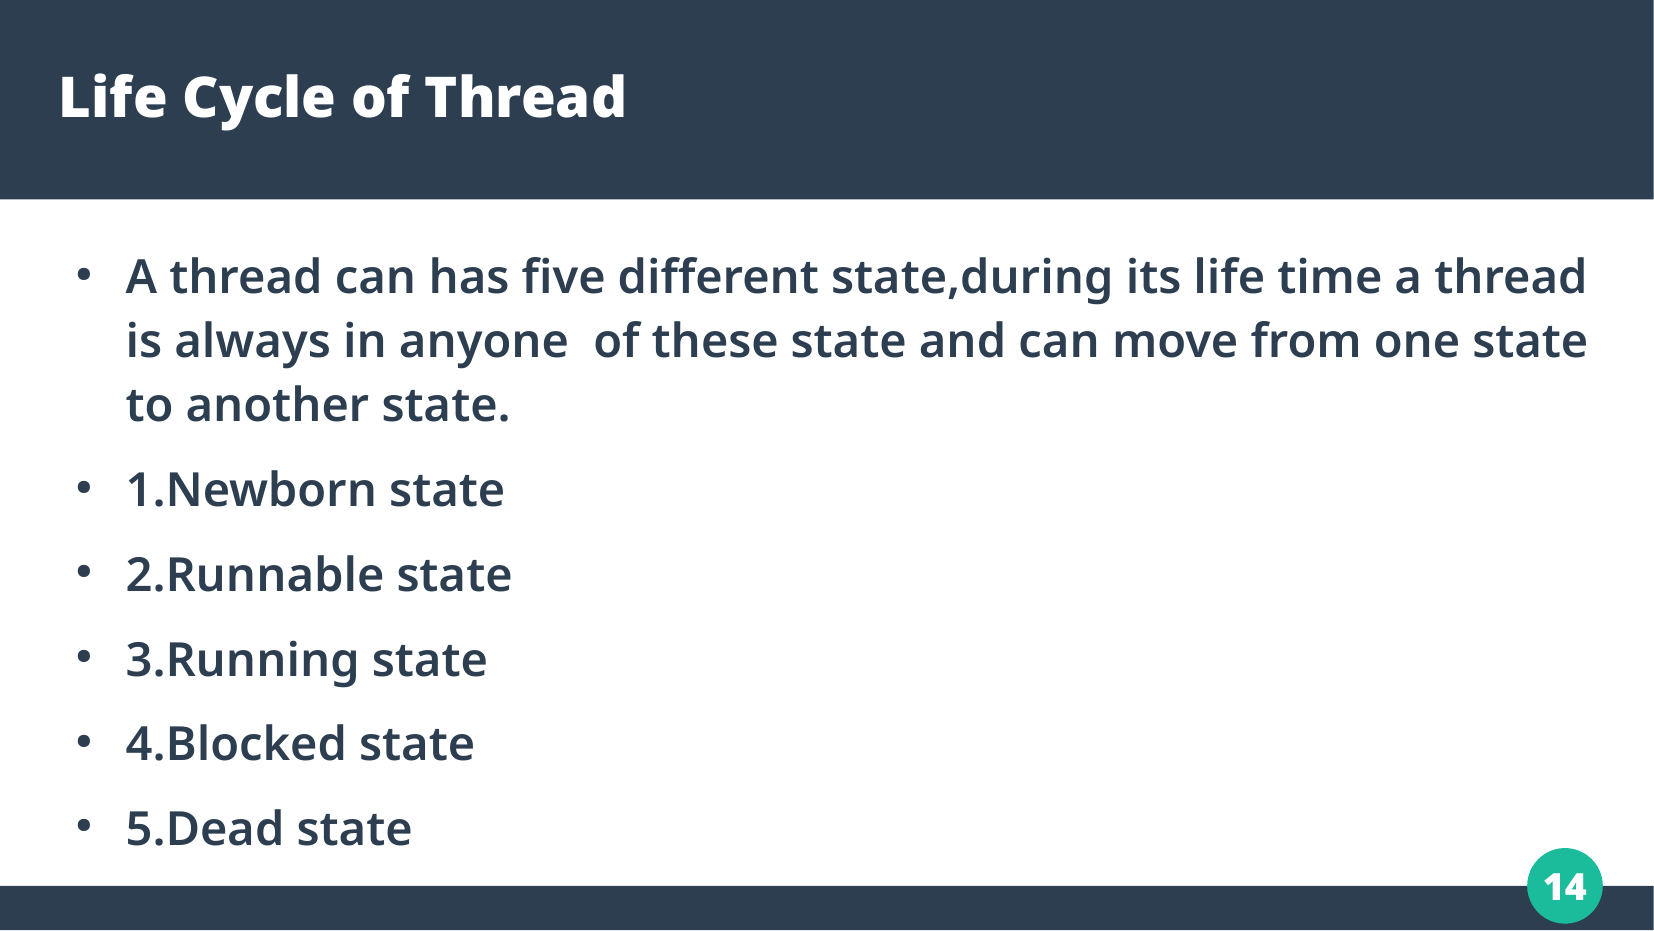

# Life Cycle of Thread
A thread can has five different state,during its life time a thread is always in anyone of these state and can move from one state to another state.
1.Newborn state
2.Runnable state
3.Running state
4.Blocked state
5.Dead state